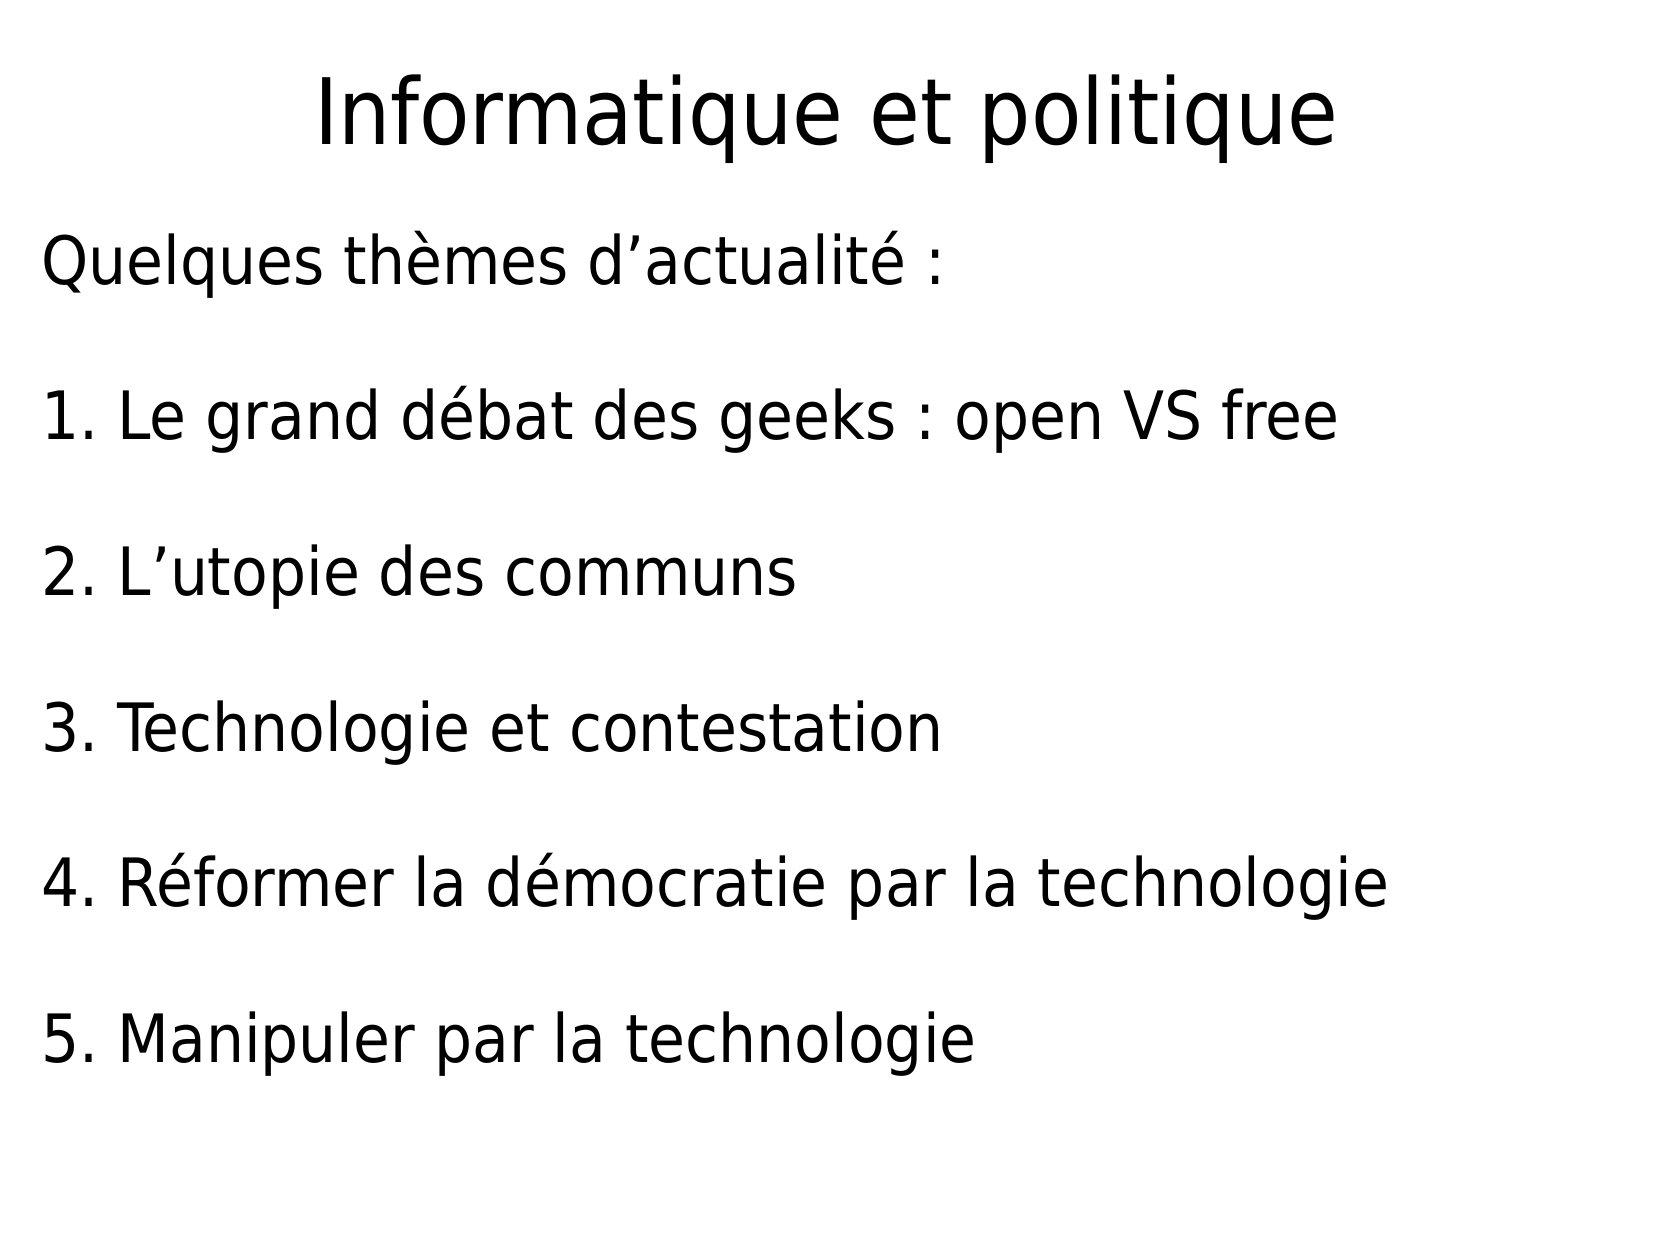

# Informatique et politique
Quelques thèmes d’actualité :
1. Le grand débat des geeks : open VS free
2. L’utopie des communs
3. Technologie et contestation
4. Réformer la démocratie par la technologie
5. Manipuler par la technologie